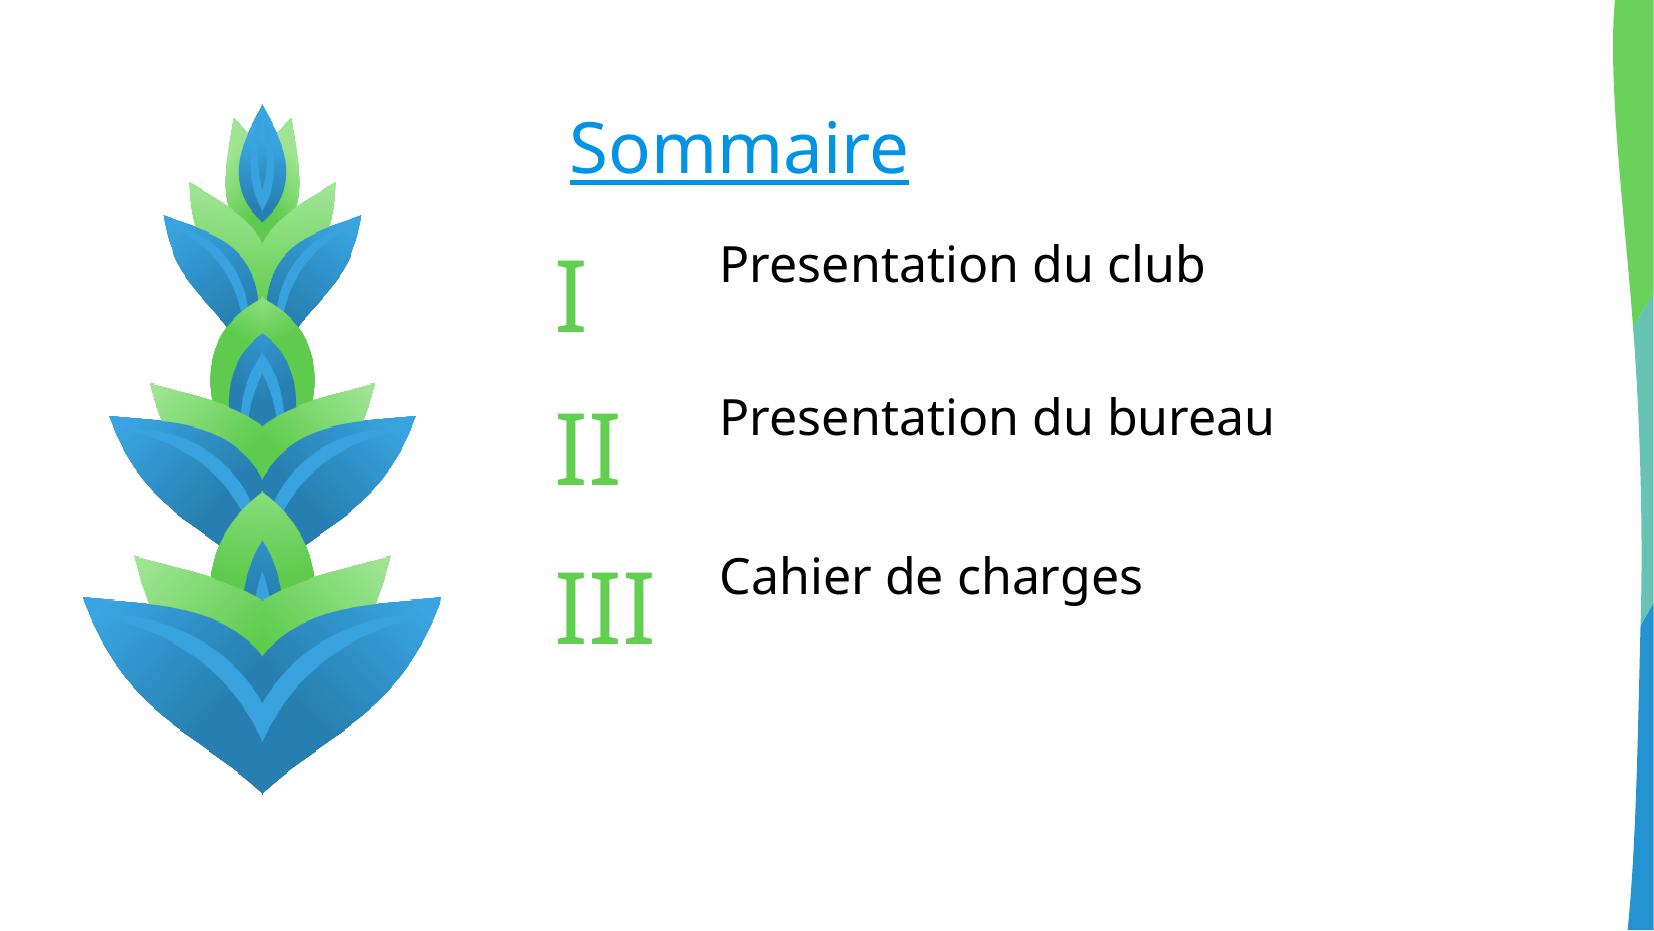

Sommaire
I
Presentation du club
II
Presentation du bureau
III
Cahier de charges